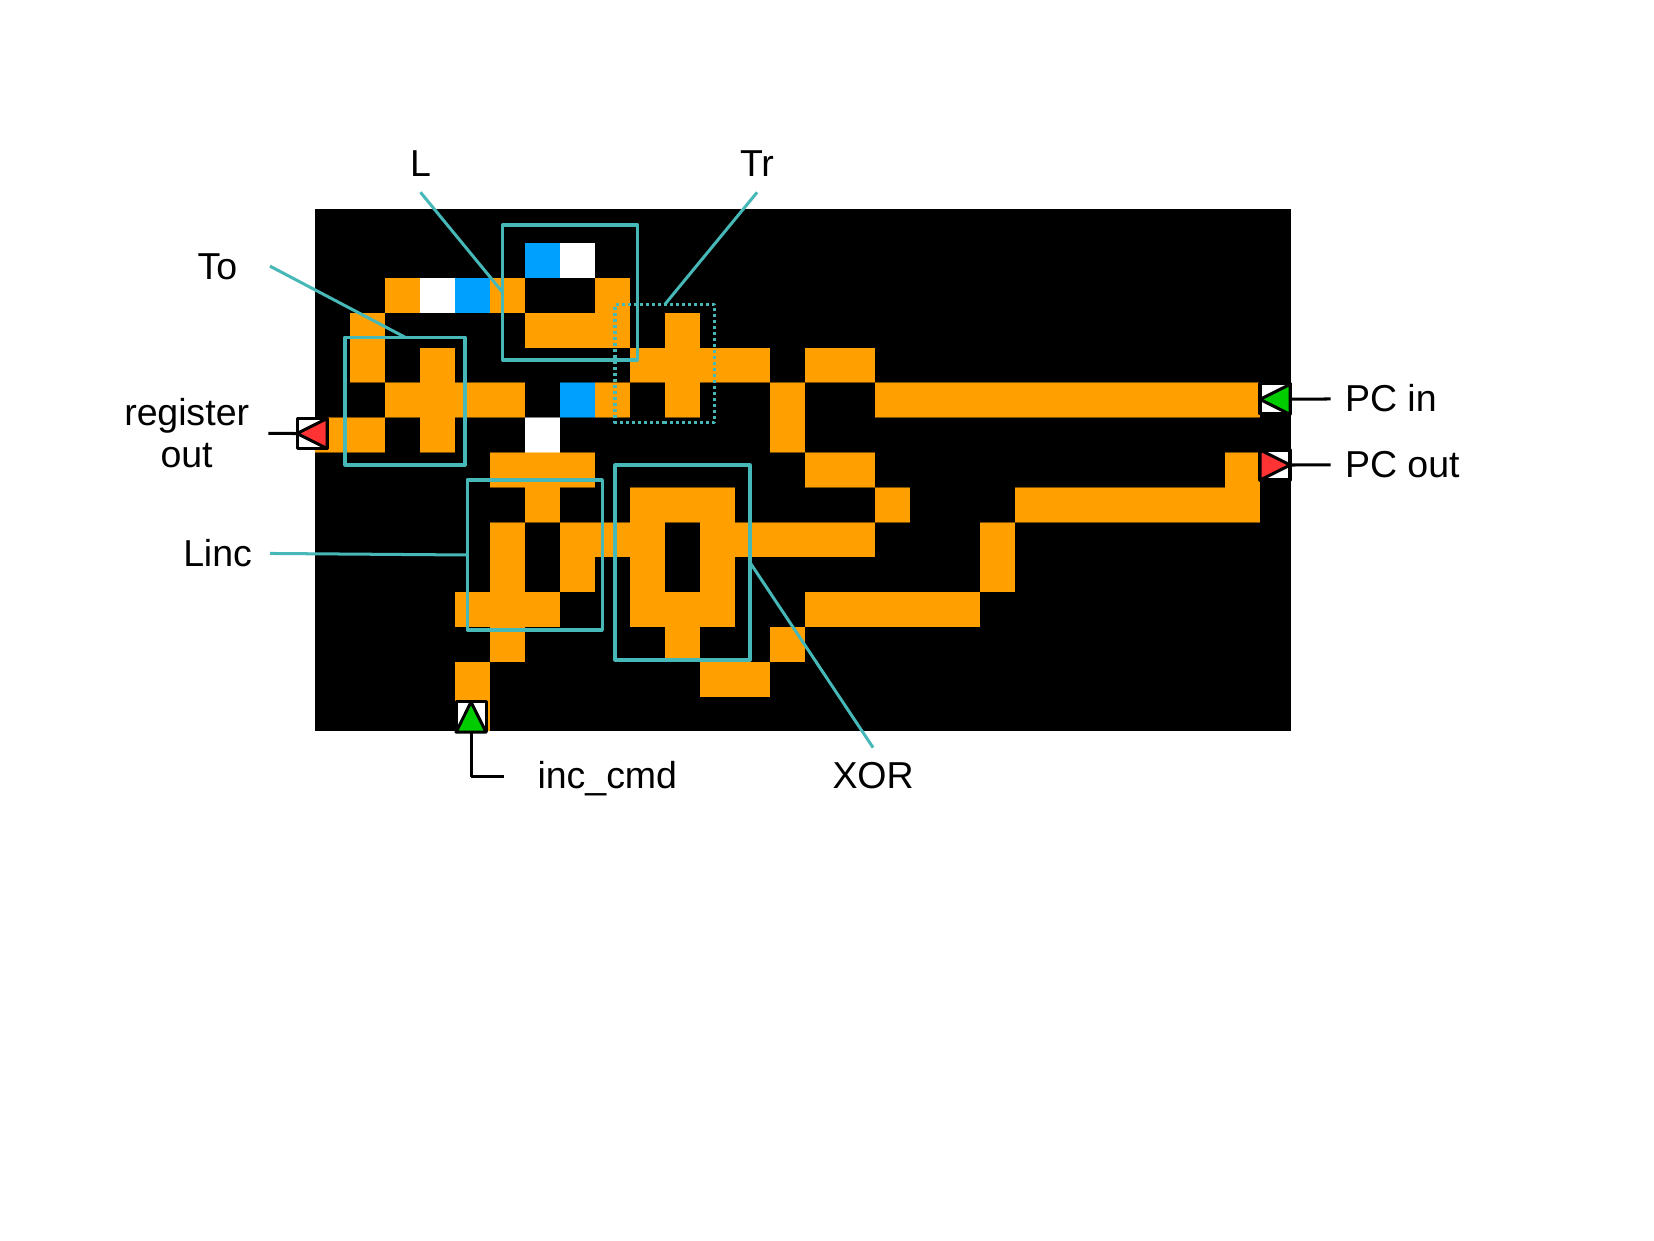

L
Tr
To
PC in
register
out
PC out
Linc
inc_cmd
XOR